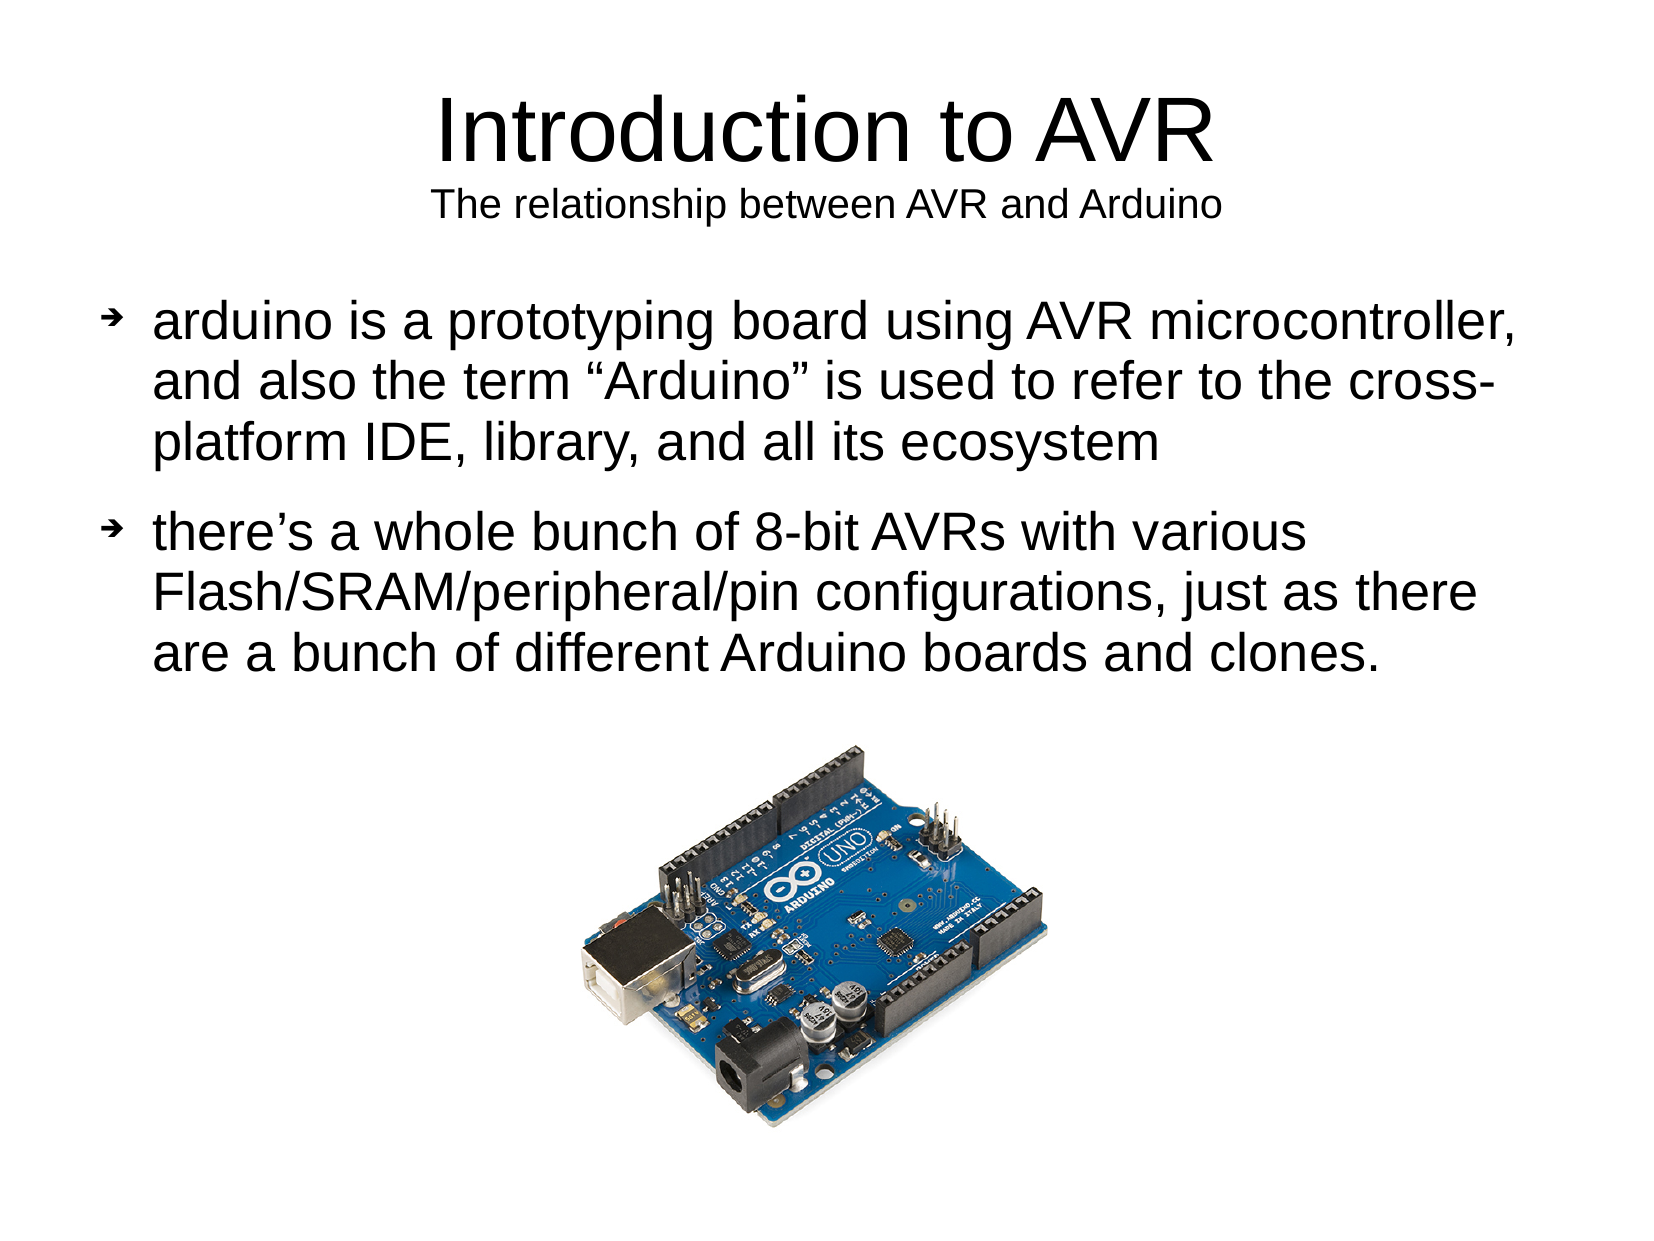

# Introduction to AVR The relationship between AVR and Arduino
arduino is a prototyping board using AVR microcontroller, and also the term “Arduino” is used to refer to the cross-platform IDE, library, and all its ecosystem
there’s a whole bunch of 8-bit AVRs with various Flash/SRAM/peripheral/pin configurations, just as there are a bunch of different Arduino boards and clones.